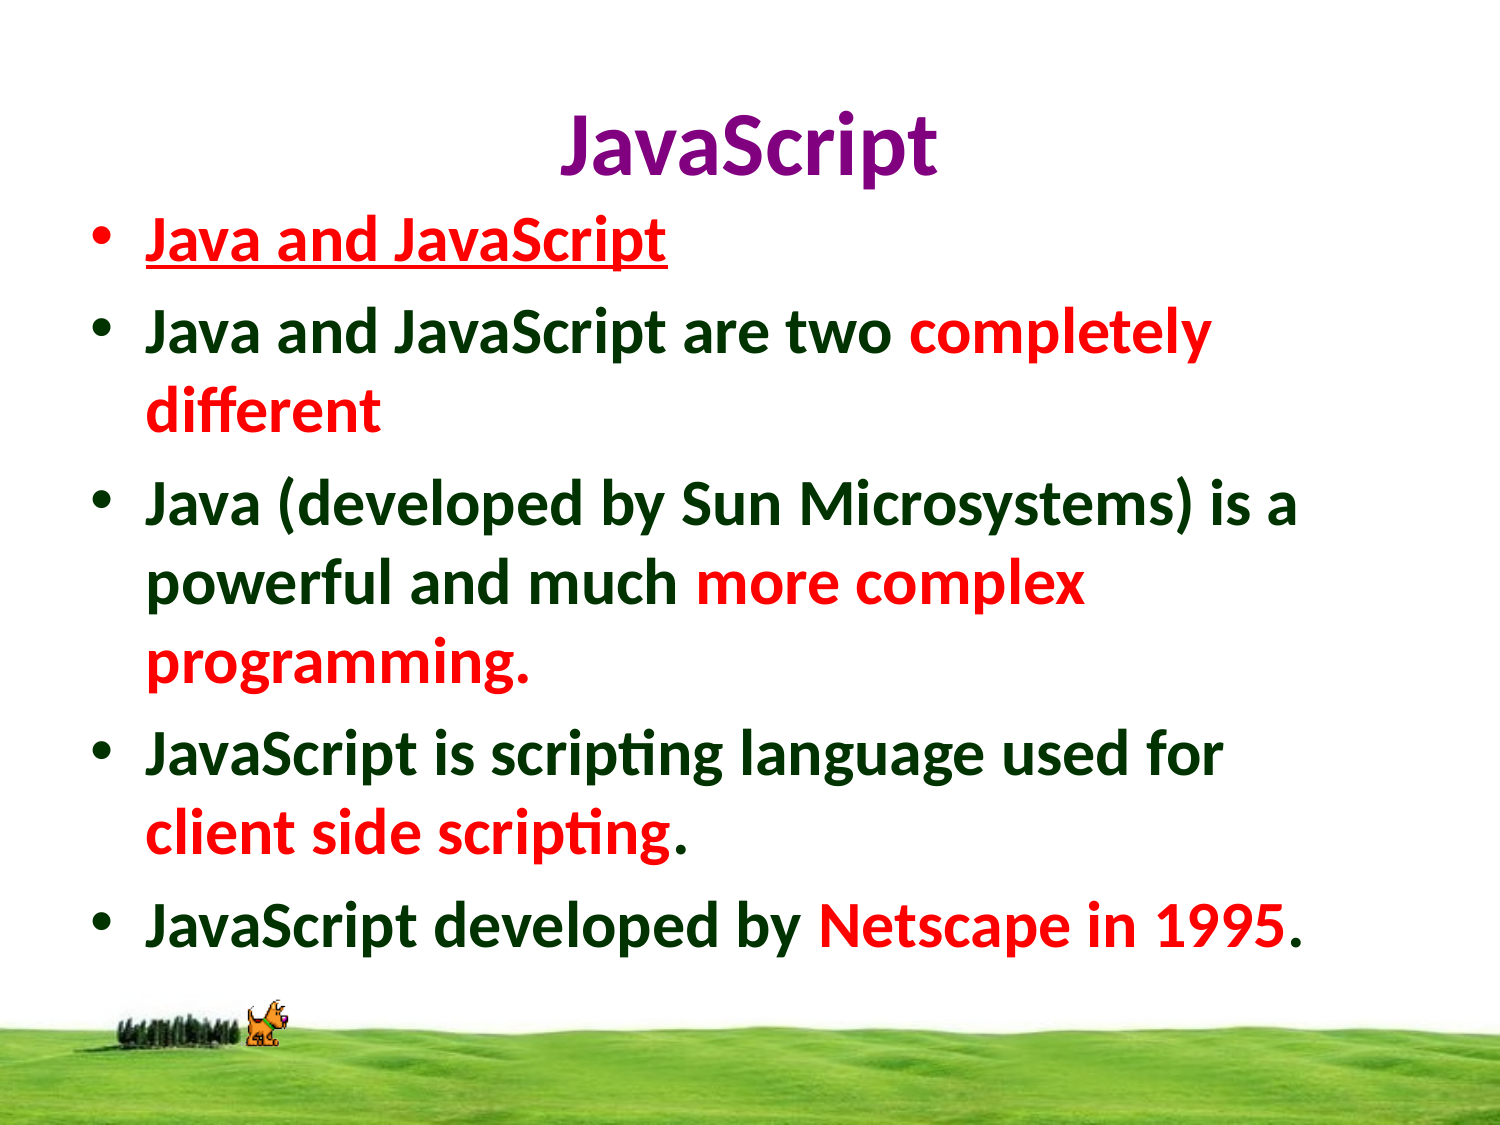

# JavaScript
Java and JavaScript
Java and JavaScript are two completely different
Java (developed by Sun Microsystems) is a powerful and much more complex programming.
JavaScript is scripting language used for client side scripting.
JavaScript developed by Netscape in 1995.